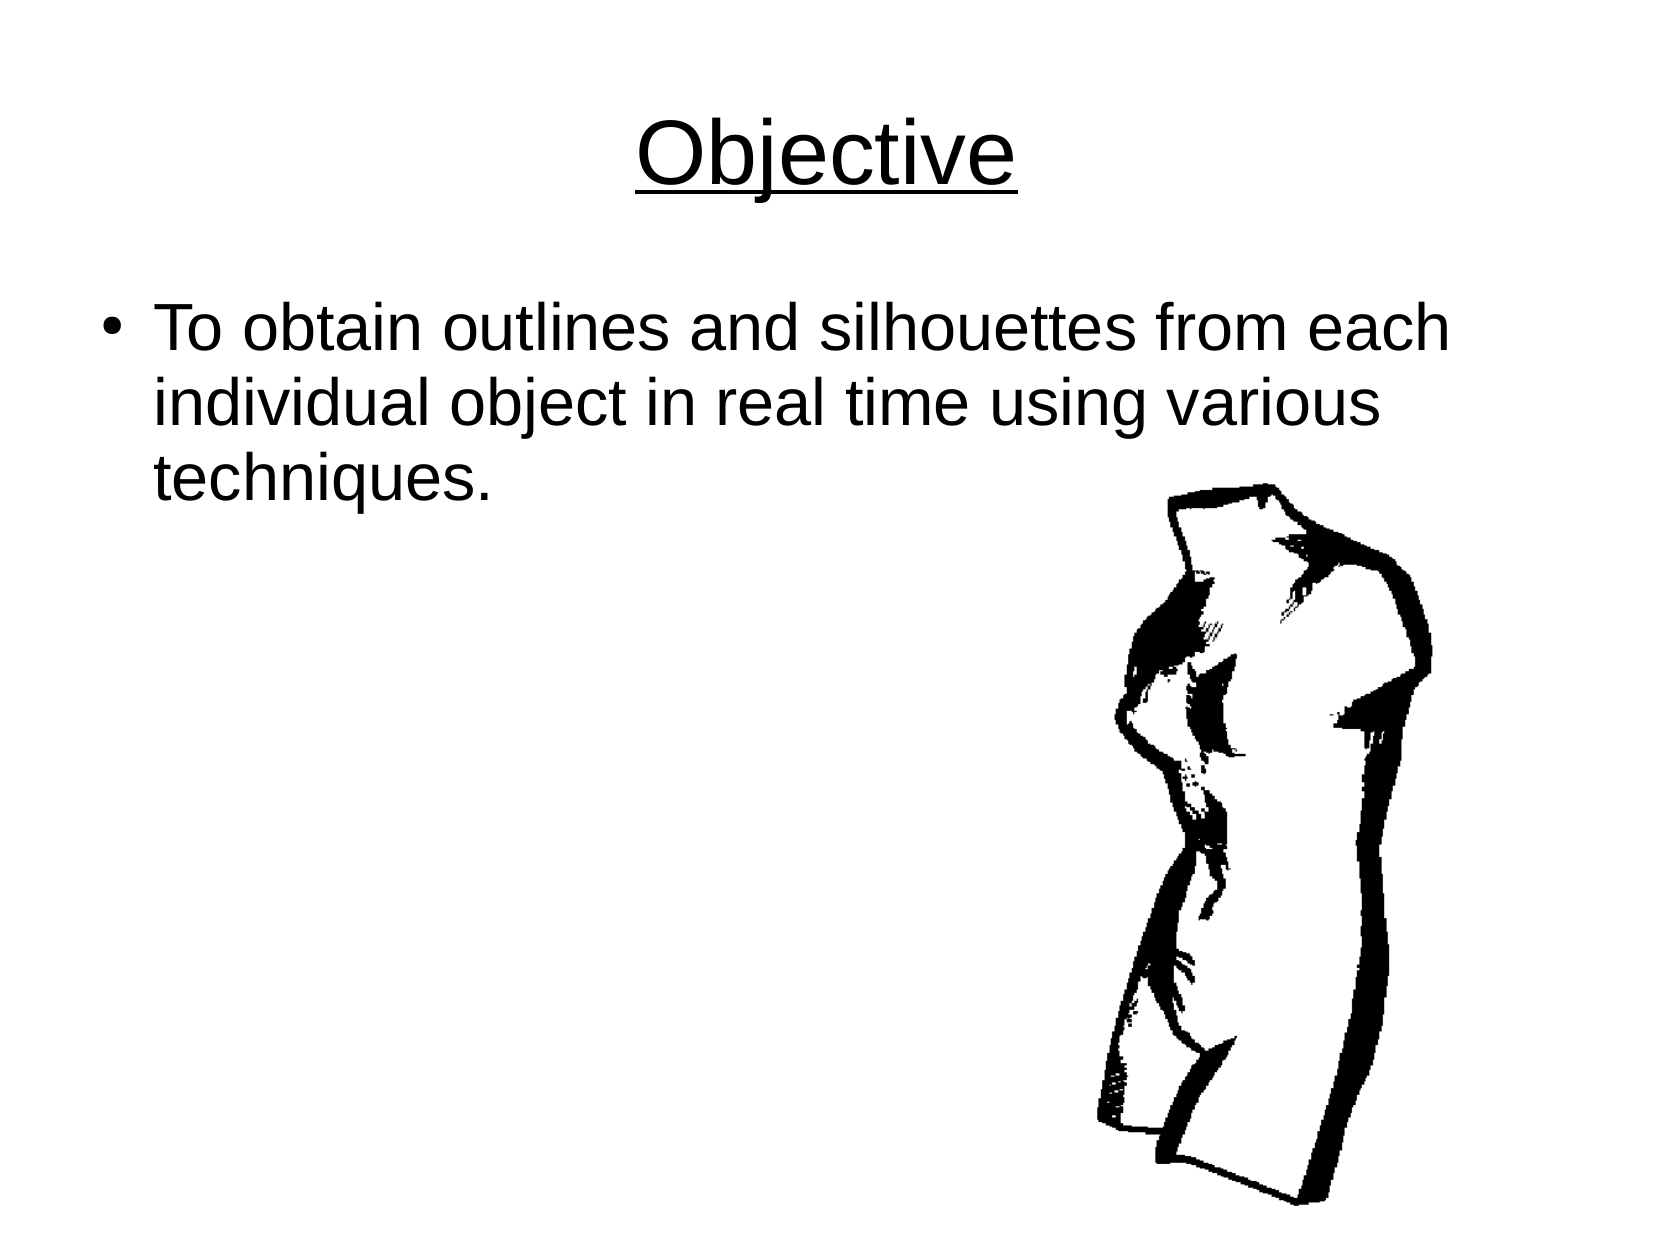

# Objective
To obtain outlines and silhouettes from each individual object in real time using various techniques.